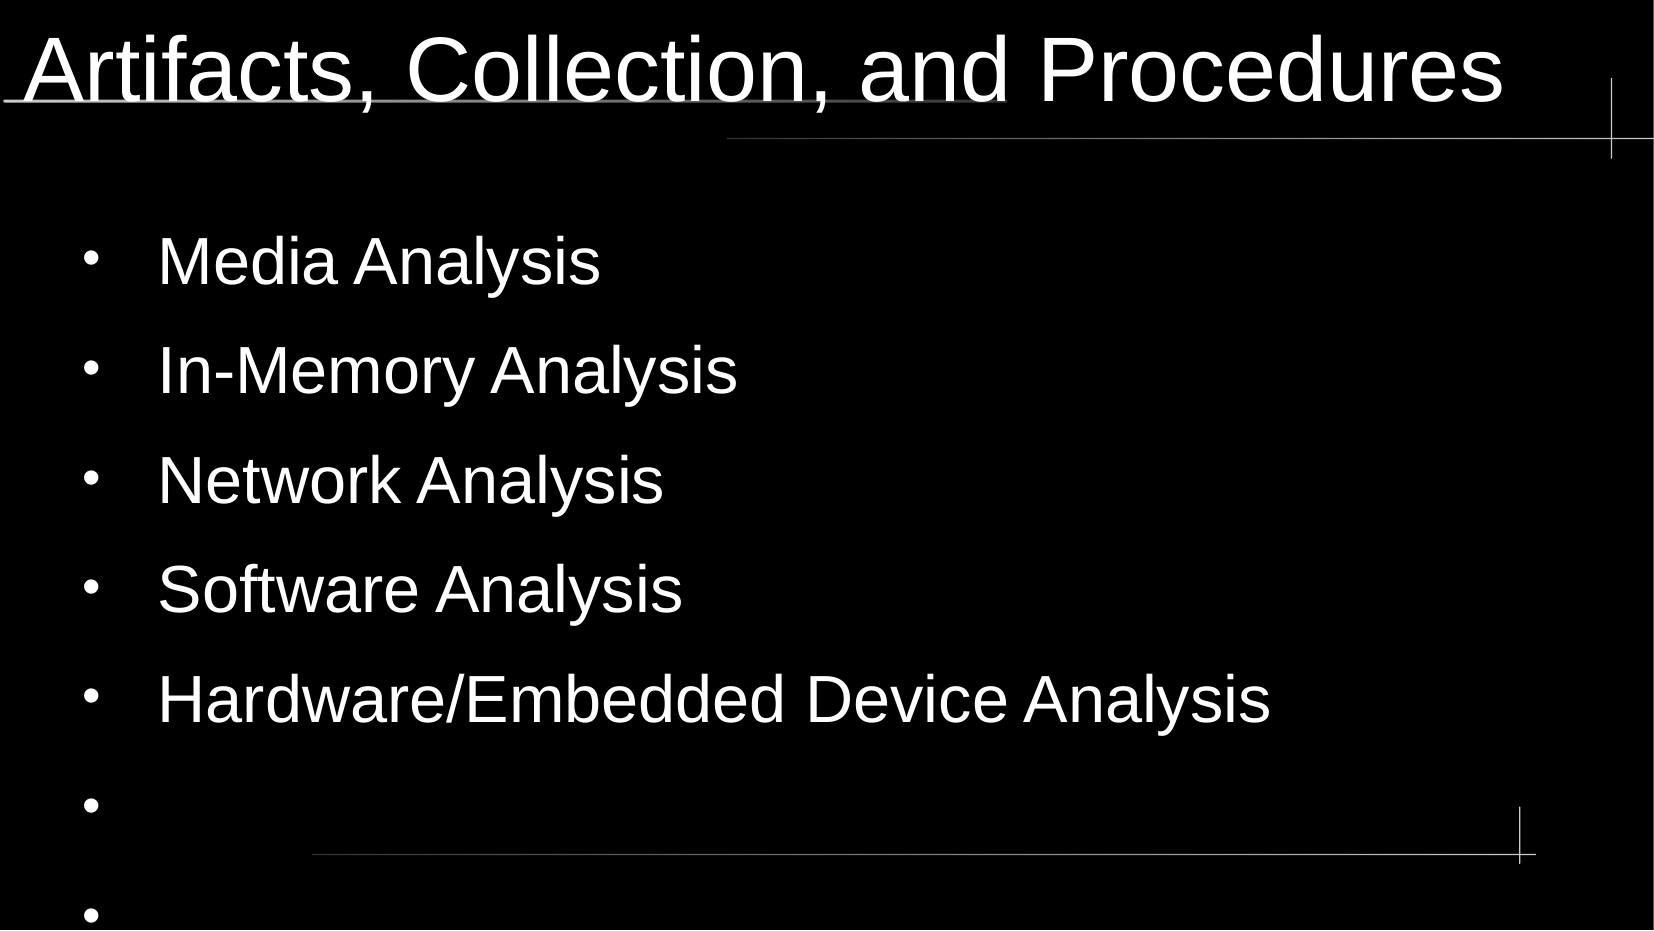

# Artifacts, Collection, and Procedures
Media Analysis
In-Memory Analysis
Network Analysis
Software Analysis
Hardware/Embedded Device Analysis